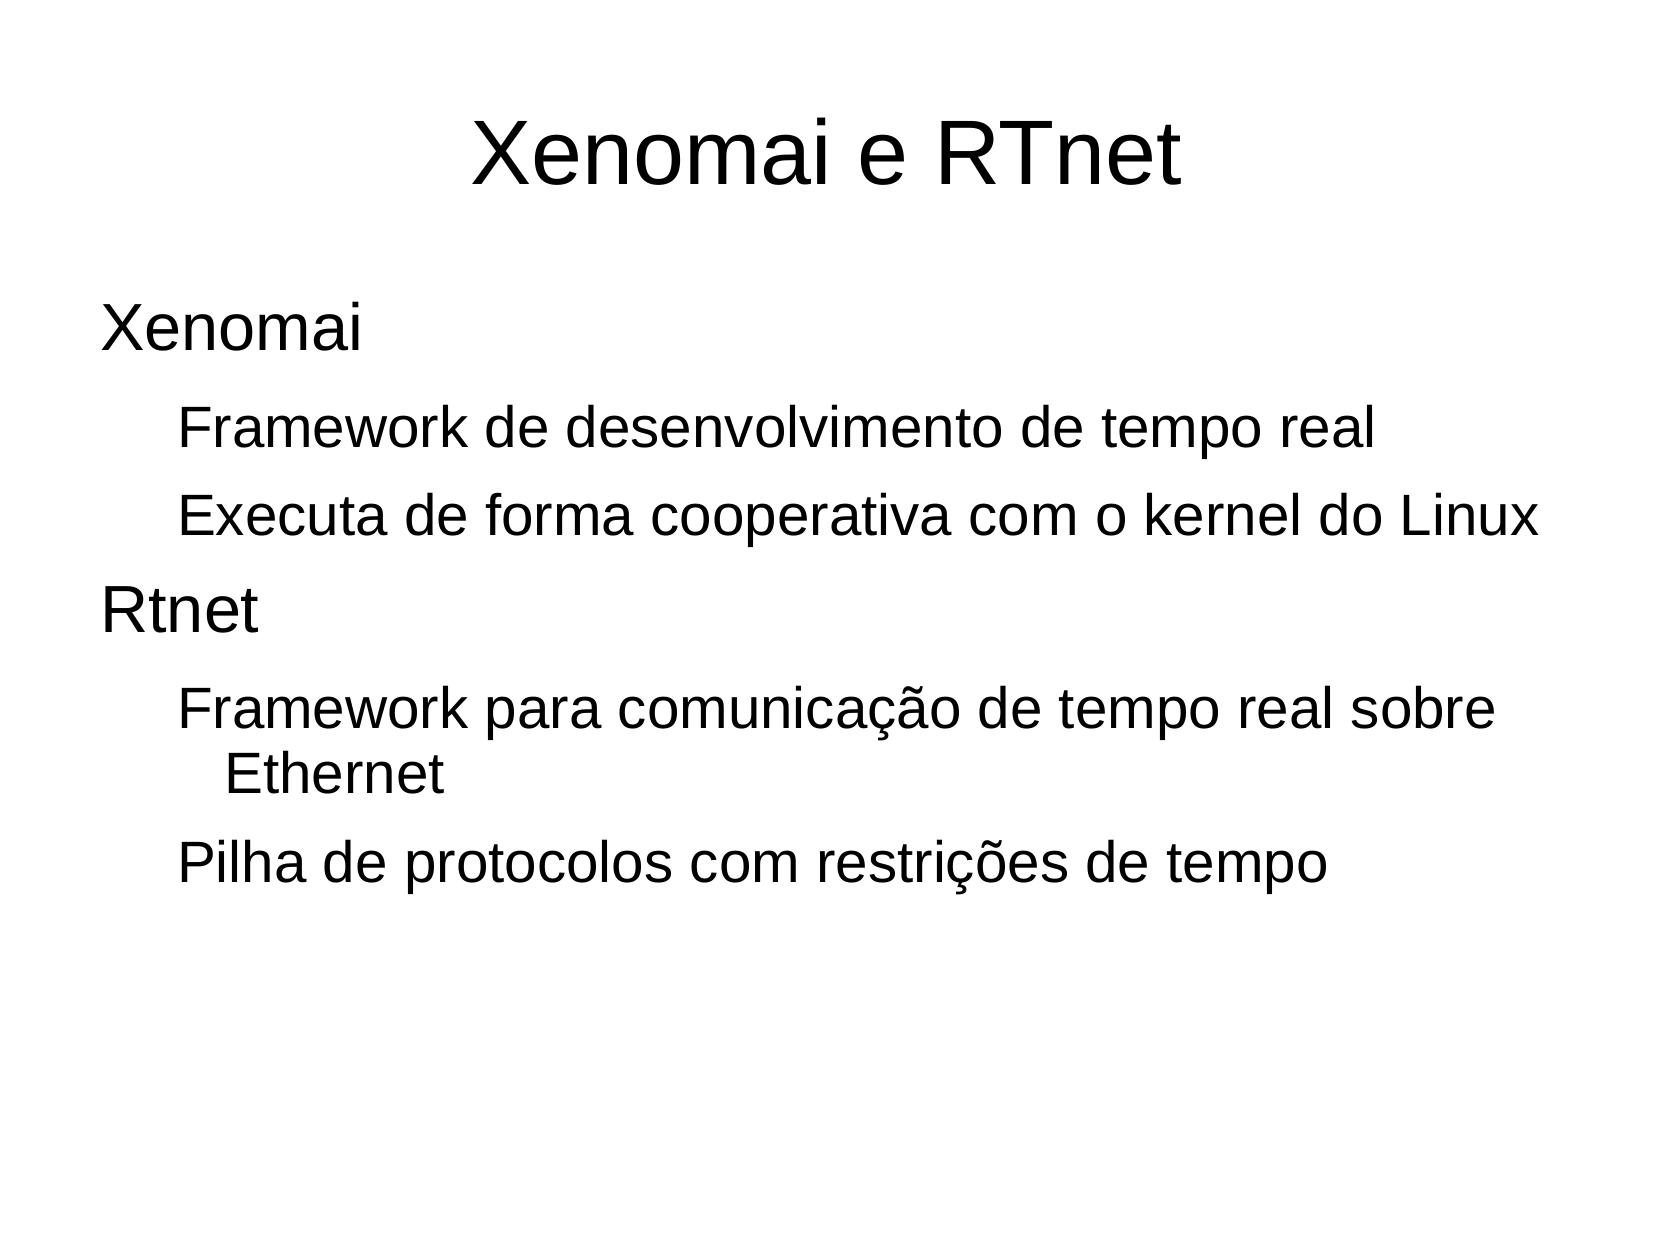

# Xenomai e RTnet
Xenomai
Framework de desenvolvimento de tempo real
Executa de forma cooperativa com o kernel do Linux
Rtnet
Framework para comunicação de tempo real sobre Ethernet
Pilha de protocolos com restrições de tempo